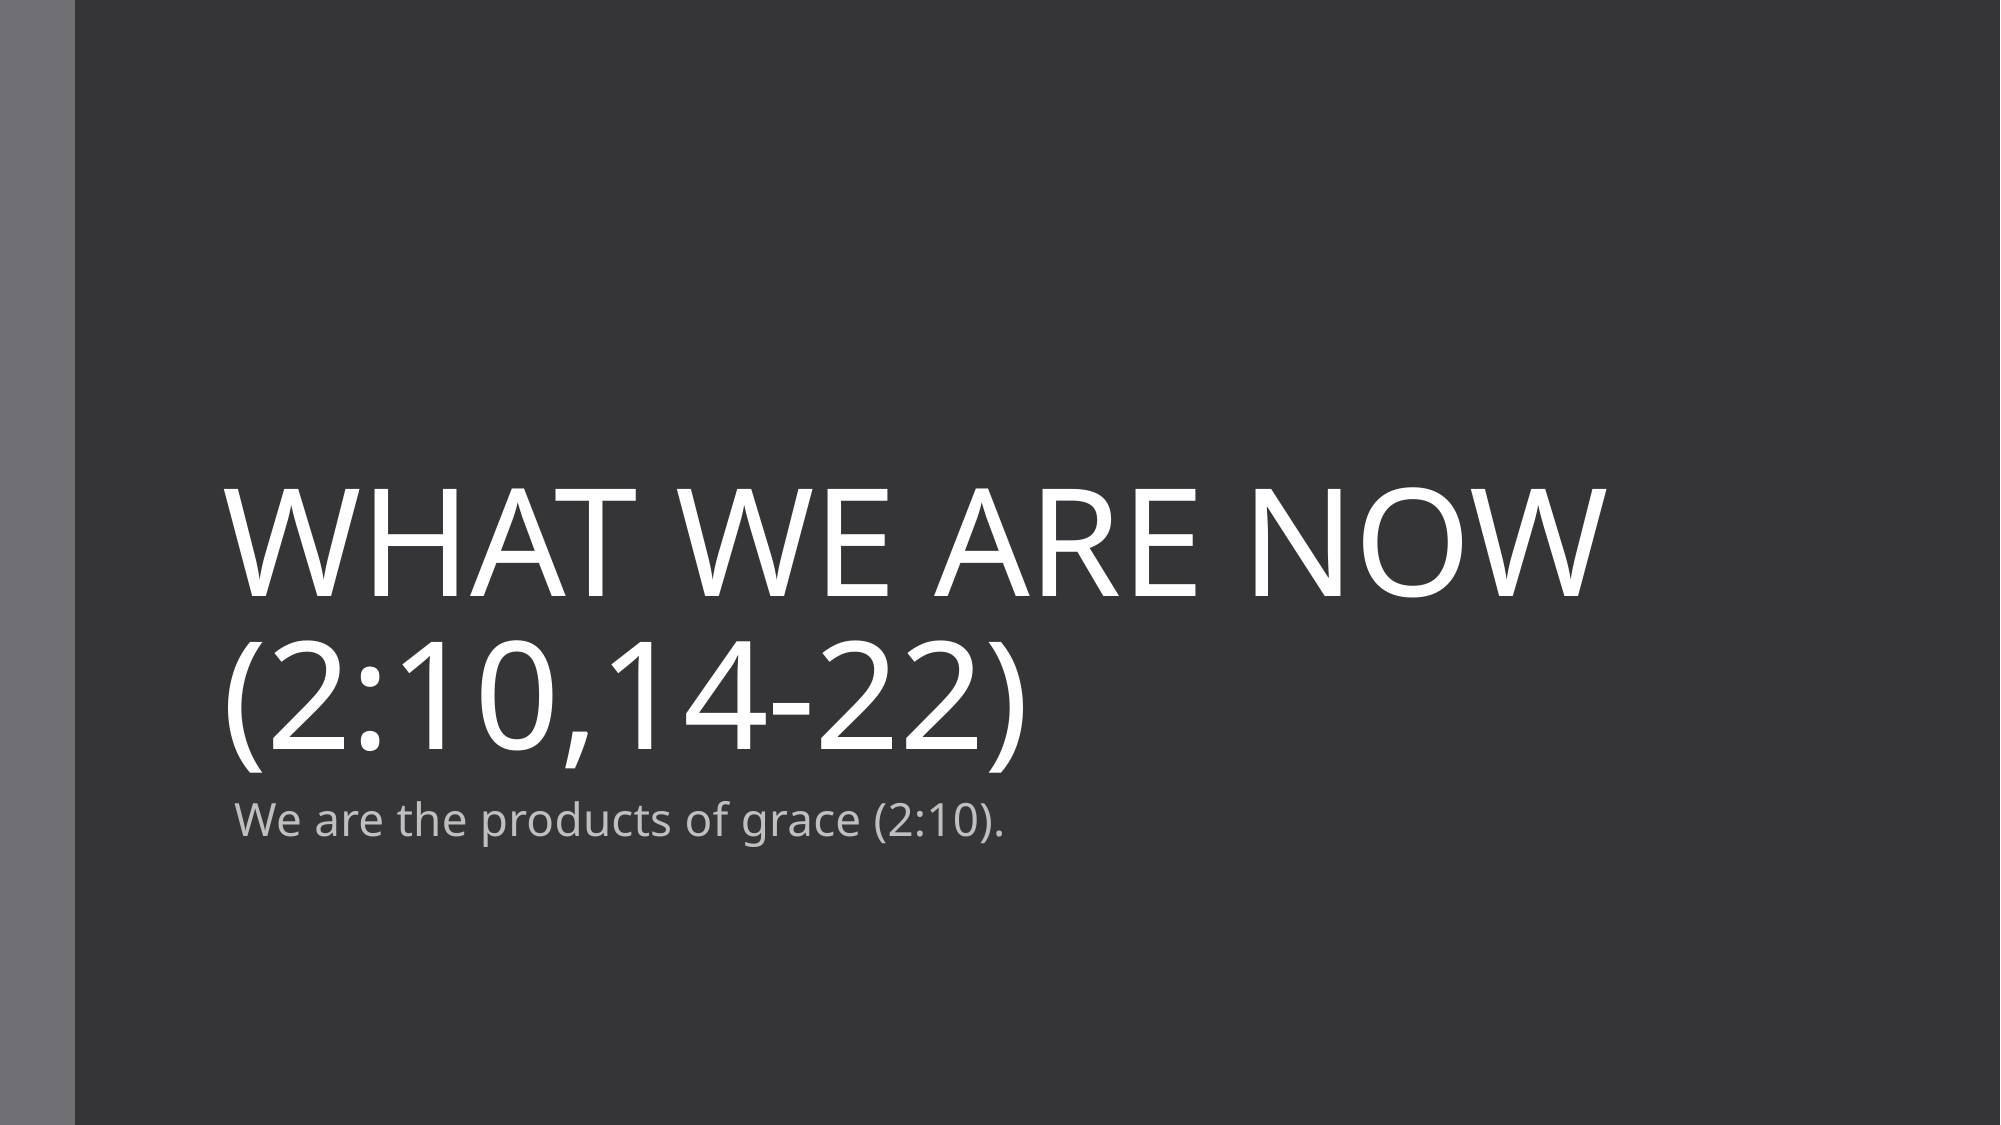

# WHAT WE ARE NOW (2:10,14-22)
 We are the products of grace (2:10).